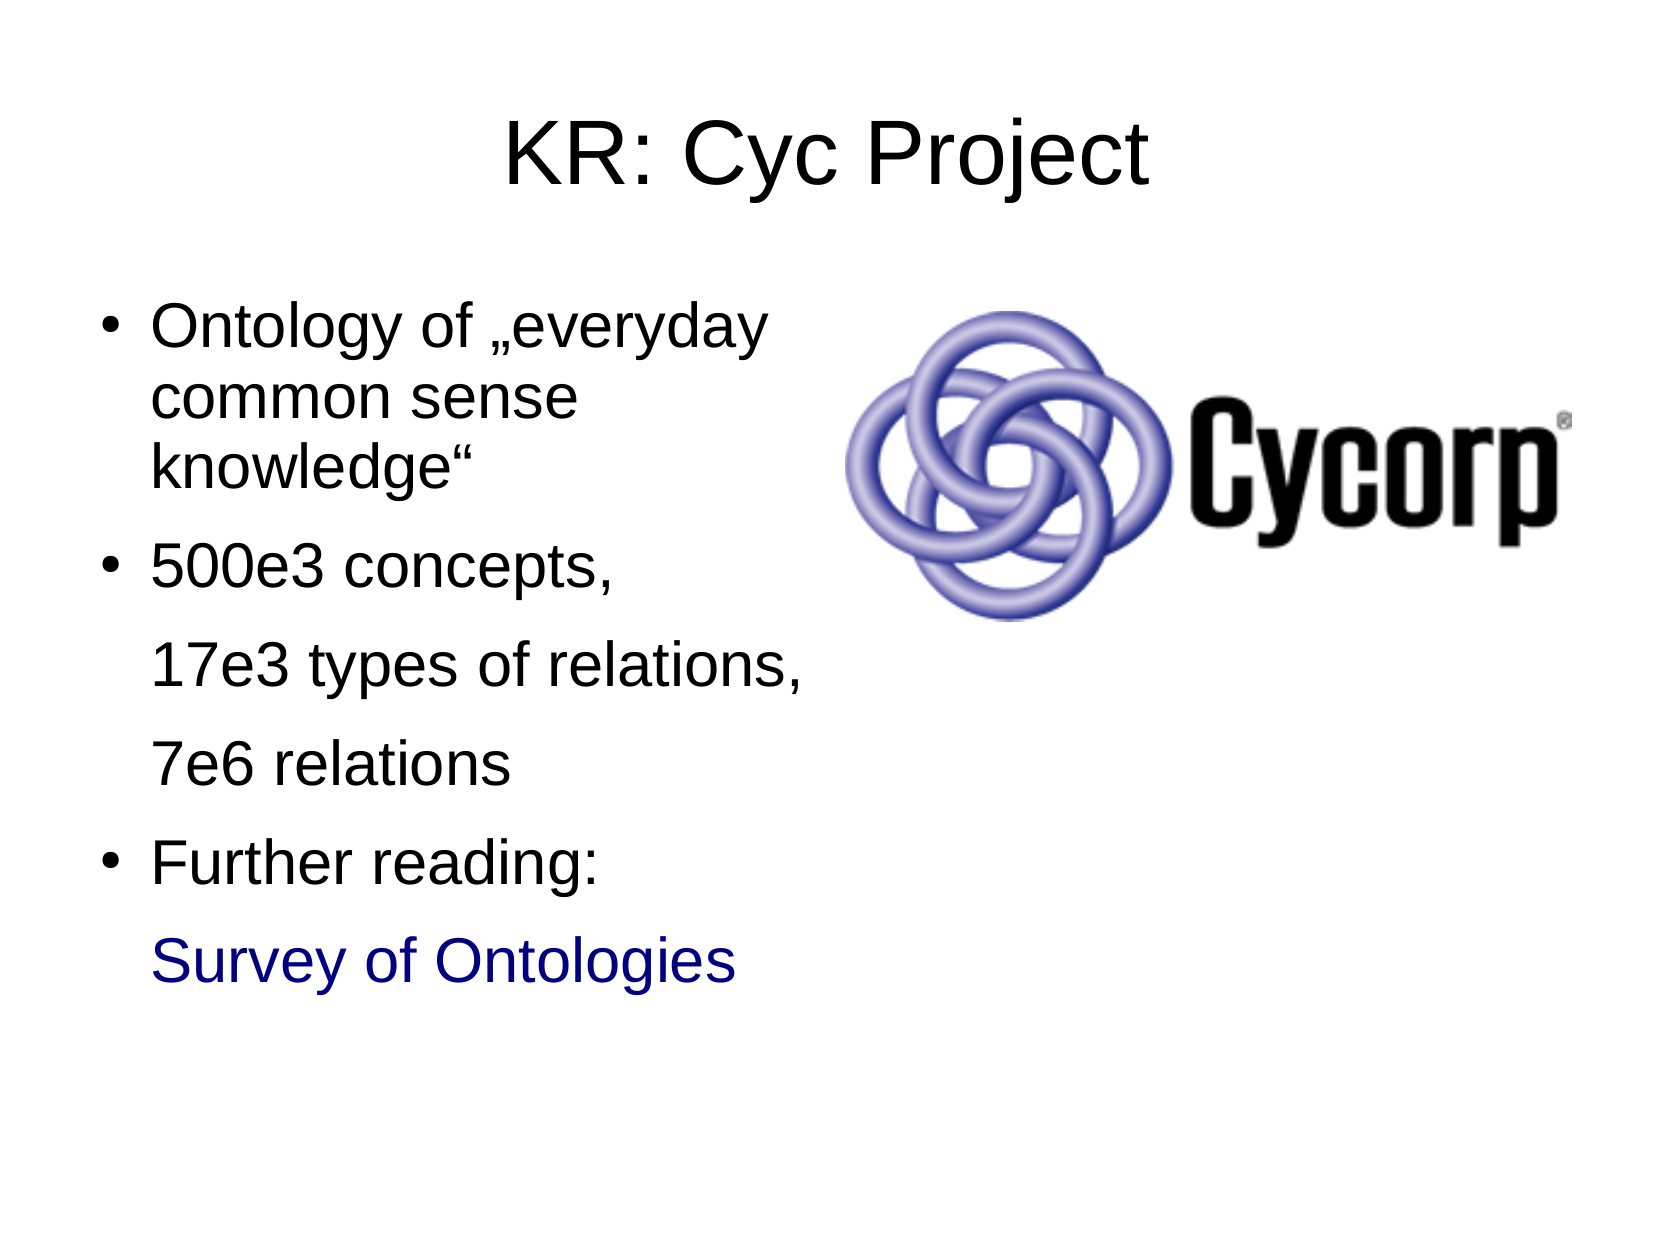

# KR: Cyc Project
Ontology of „everyday common sense knowledge“
500e3 concepts,
17e3 types of relations,
7e6 relations
Further reading:
Survey of Ontologies